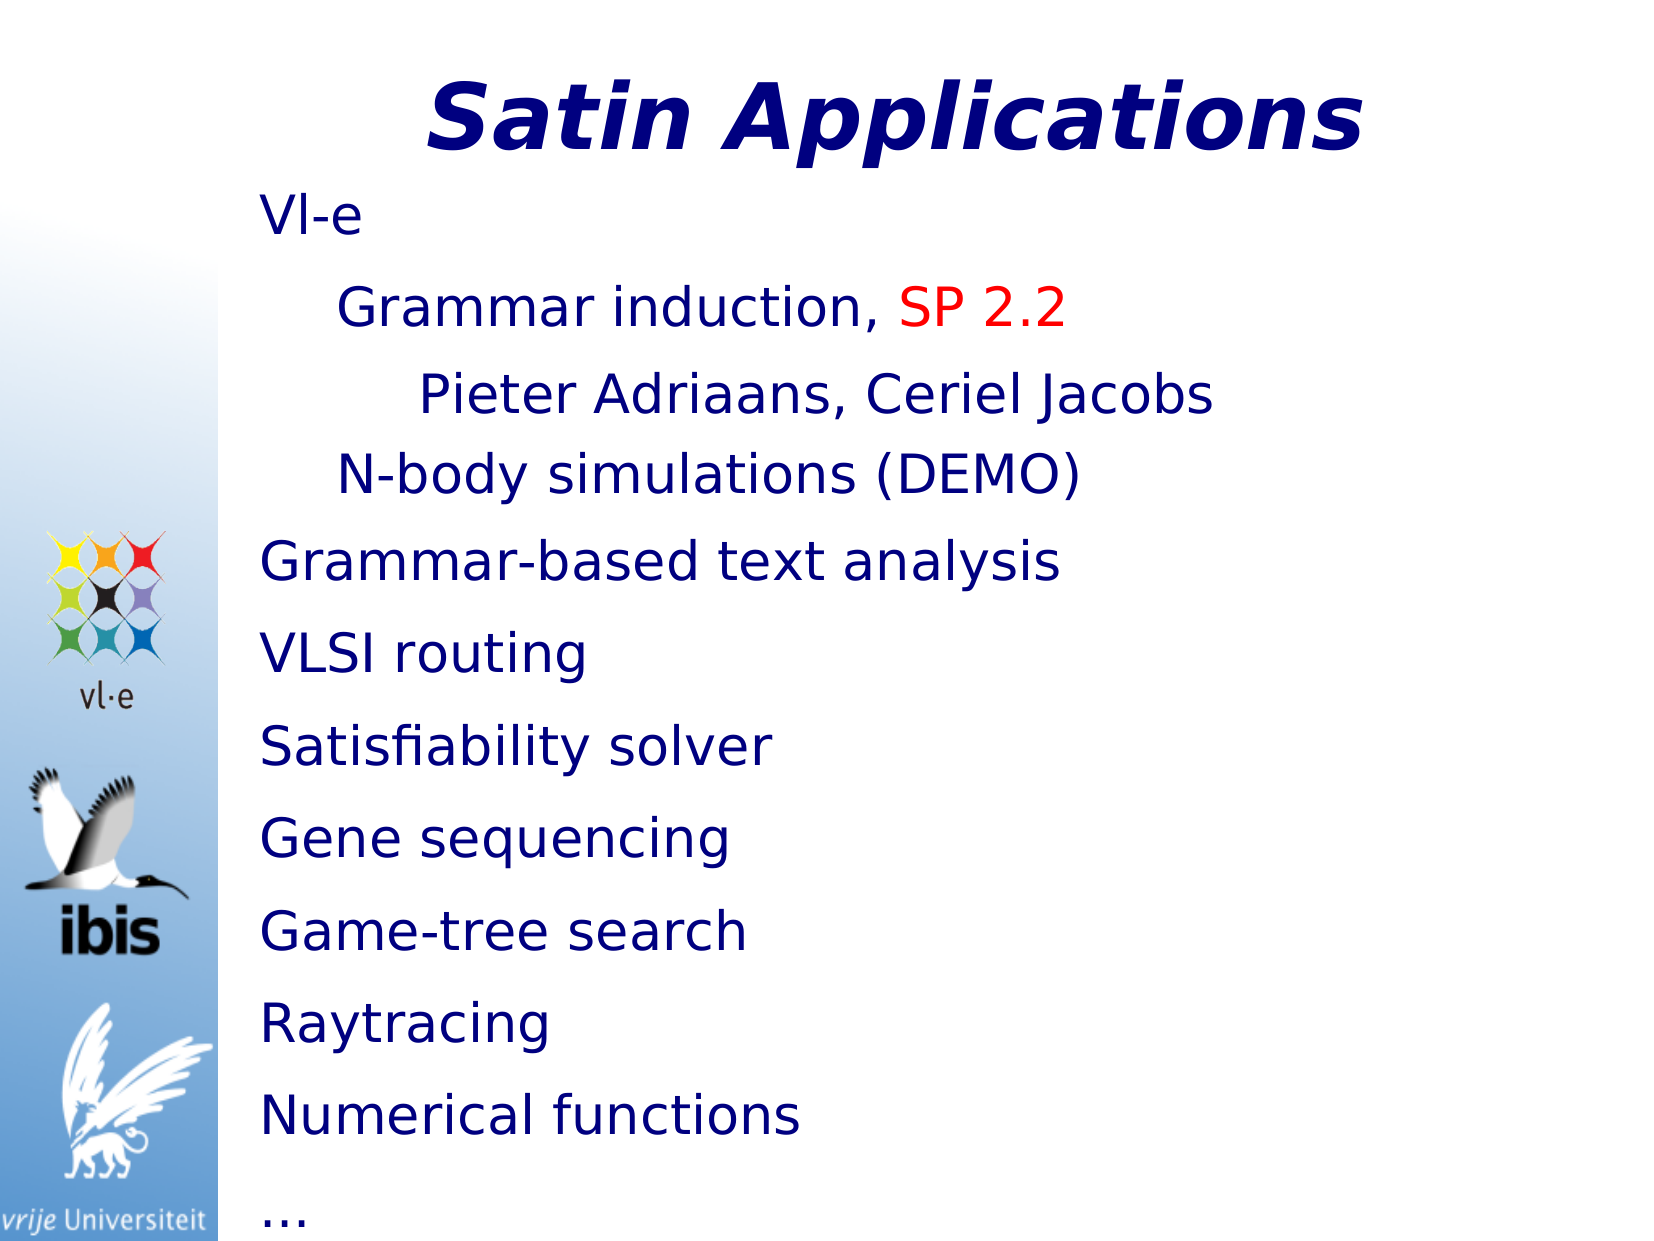

# Satin Applications
Vl-e
Grammar induction, SP 2.2
Pieter Adriaans, Ceriel Jacobs
N-body simulations (DEMO)
Grammar-based text analysis
VLSI routing
Satisfiability solver
Gene sequencing
Game-tree search
Raytracing
Numerical functions
...